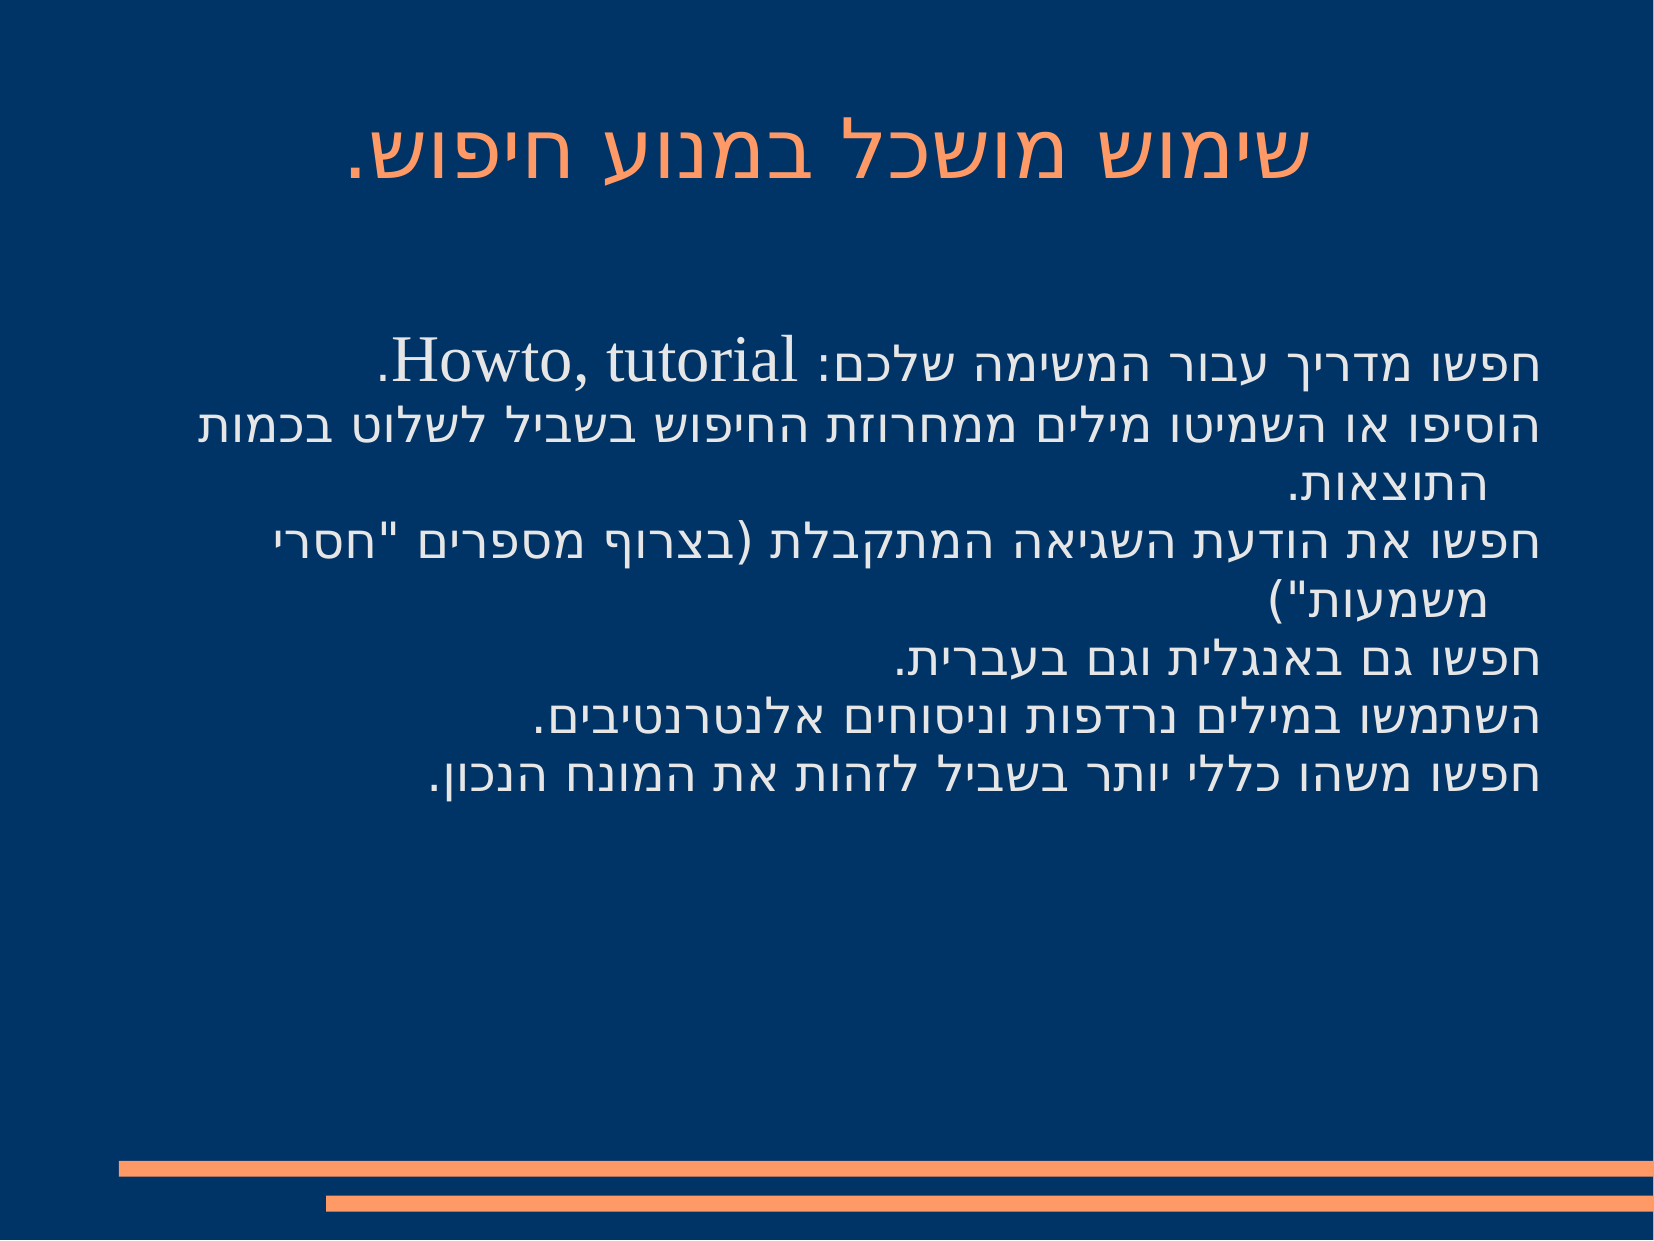

# שימוש מושכל במנוע חיפוש.
חפשו מדריך עבור המשימה שלכם: Howto, tutorial.
הוסיפו או השמיטו מילים ממחרוזת החיפוש בשביל לשלוט בכמות התוצאות.
חפשו את הודעת השגיאה המתקבלת (בצרוף מספרים "חסרי משמעות")
חפשו גם באנגלית וגם בעברית.
השתמשו במילים נרדפות וניסוחים אלנטרנטיבים.
חפשו משהו כללי יותר בשביל לזהות את המונח הנכון.